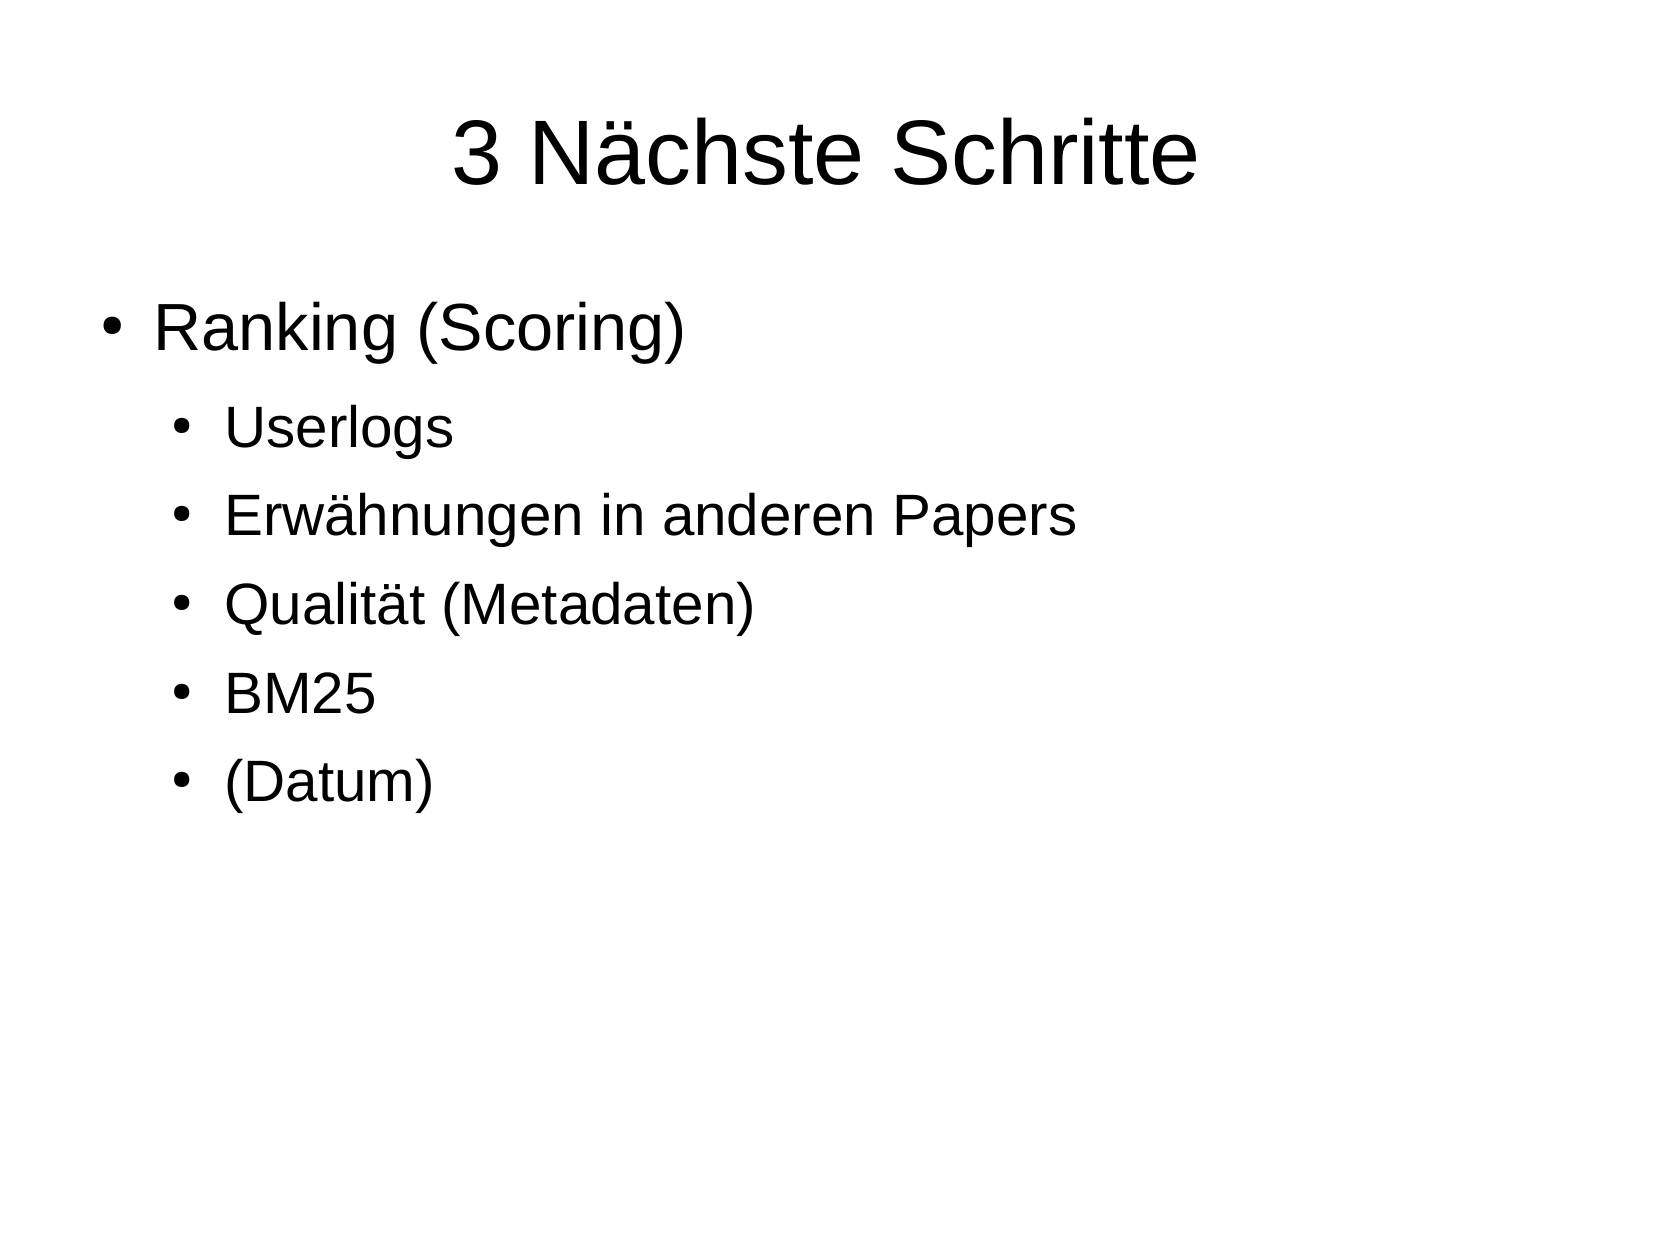

# 3 Nächste Schritte
Ranking (Scoring)
Userlogs
Erwähnungen in anderen Papers
Qualität (Metadaten)
BM25
(Datum)